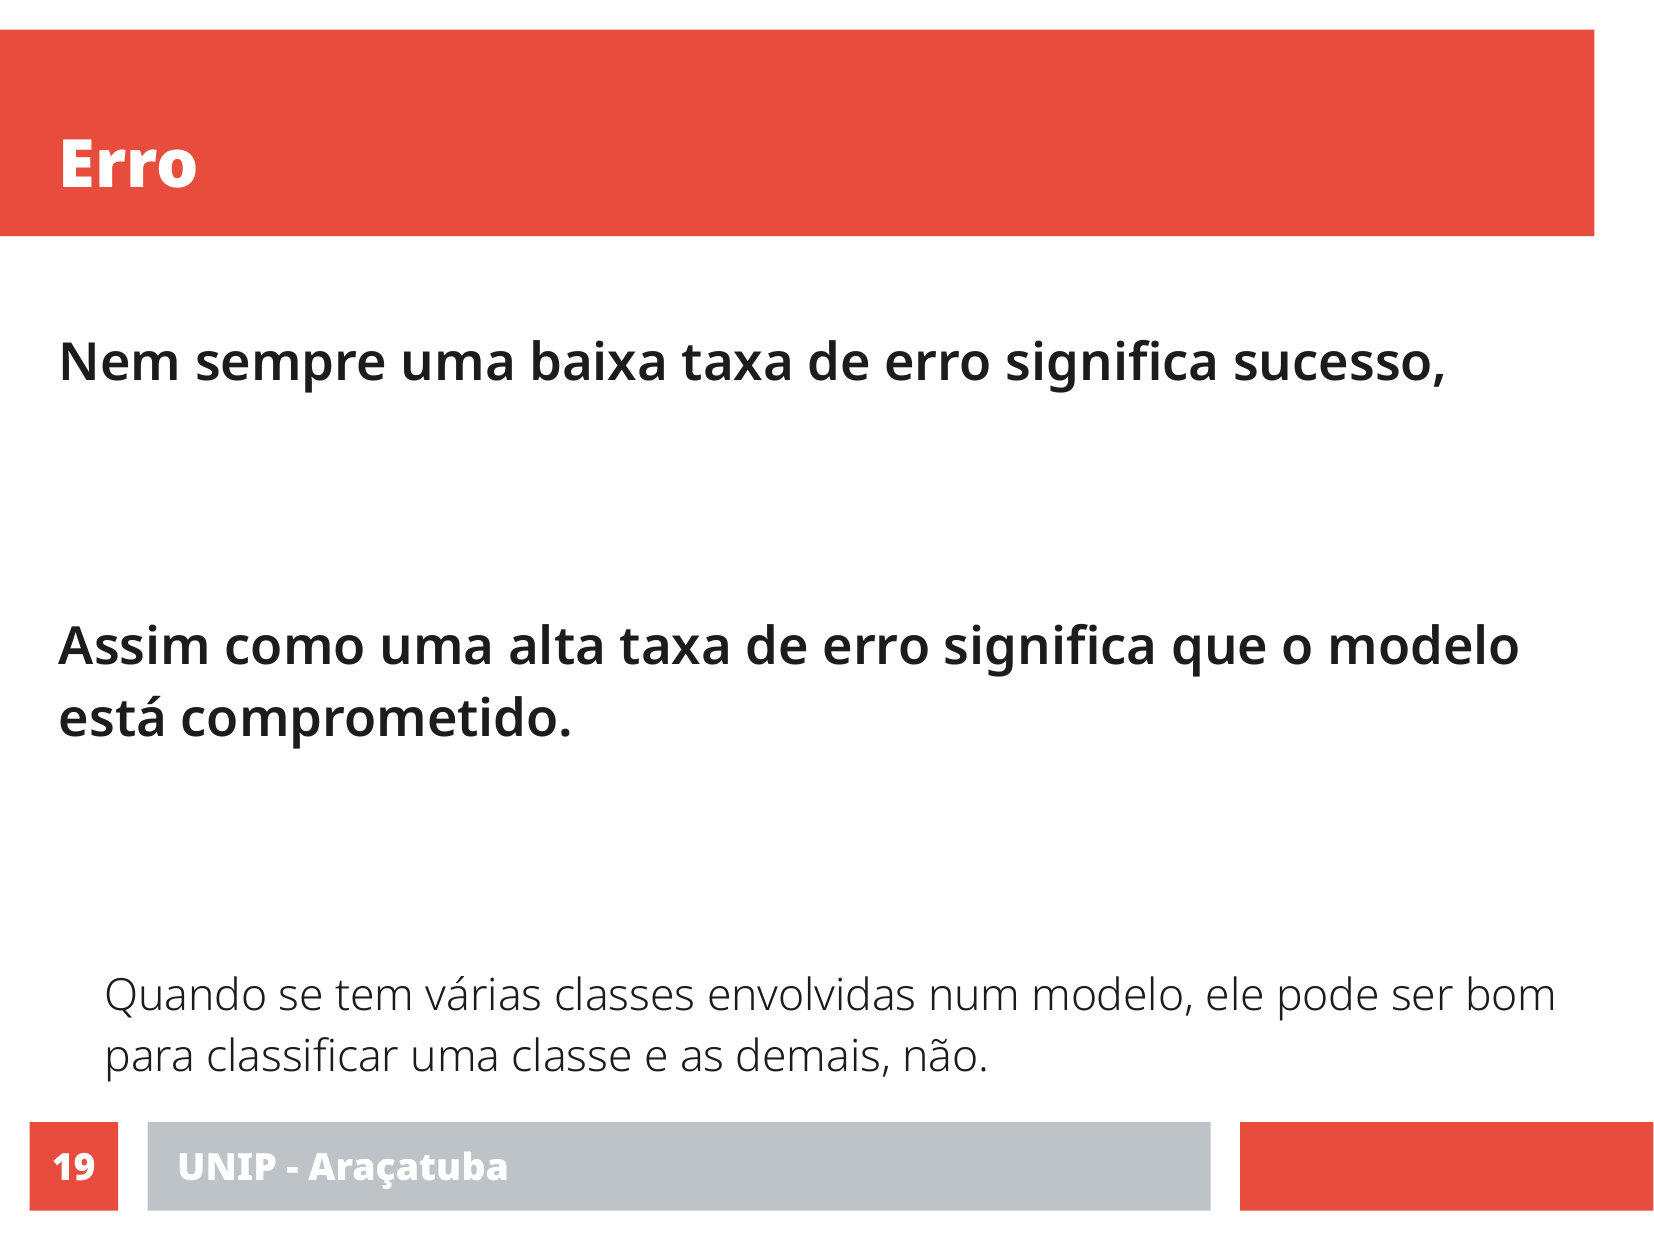

# Erro
Nem sempre uma baixa taxa de erro significa sucesso,
Assim como uma alta taxa de erro significa que o modelo está comprometido.
Quando se tem várias classes envolvidas num modelo, ele pode ser bom para classificar uma classe e as demais, não.
19
UNIP - Araçatuba